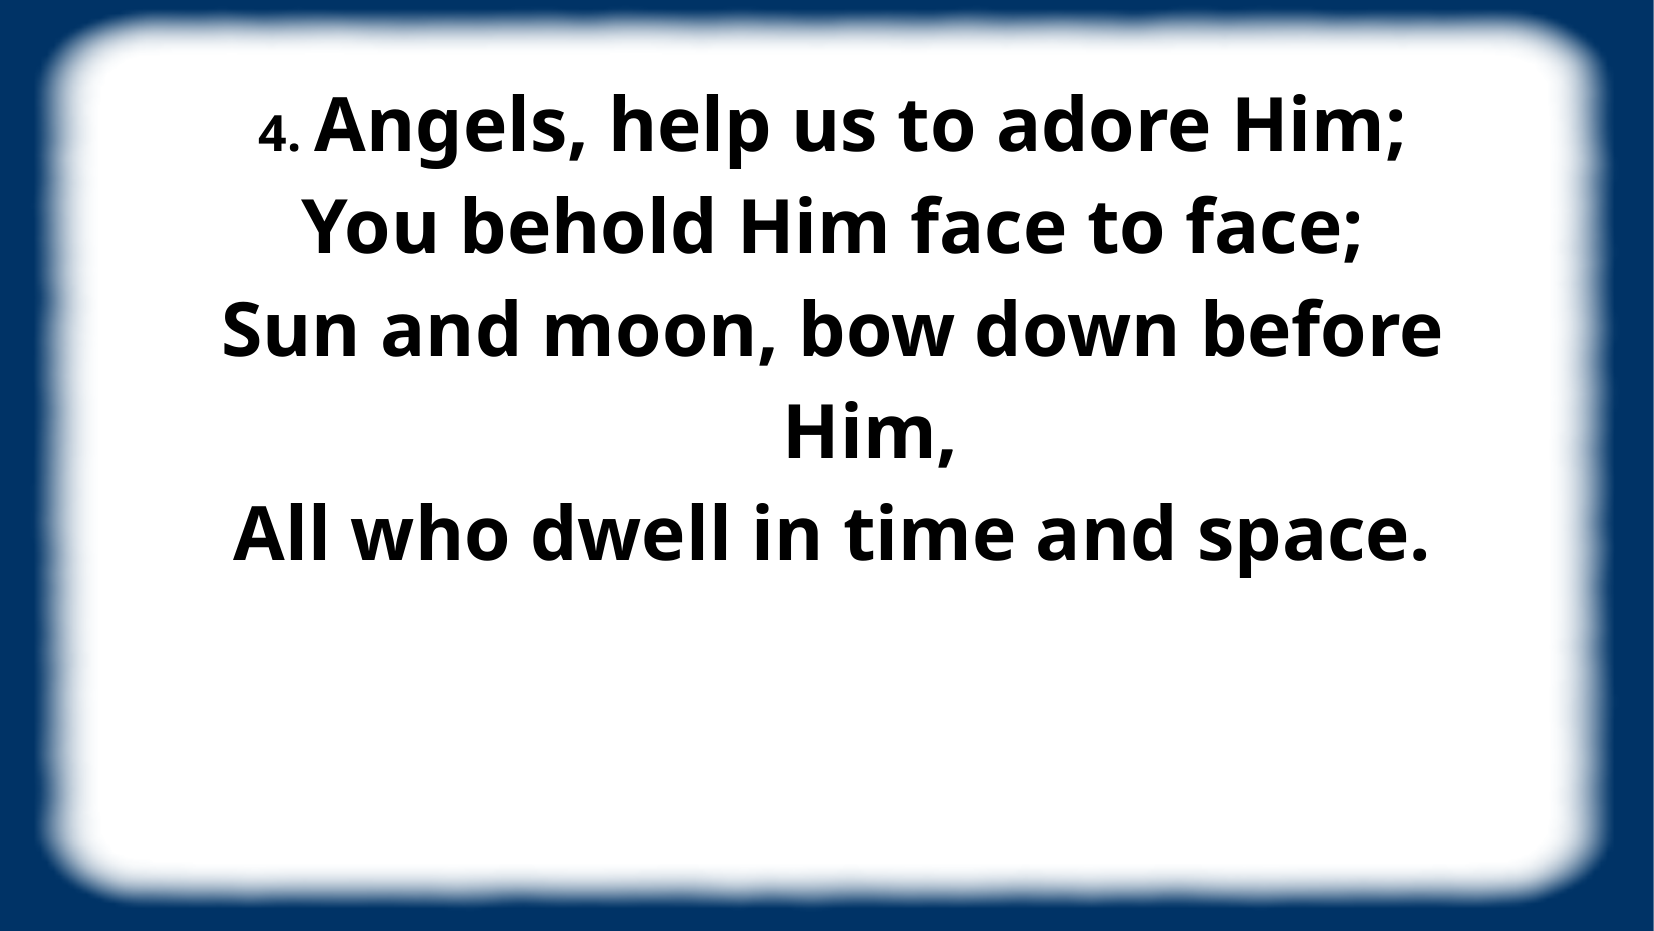

4. Angels, help us to adore Him;
You behold Him face to face;
Sun and moon, bow down before Him,
All who dwell in time and space.